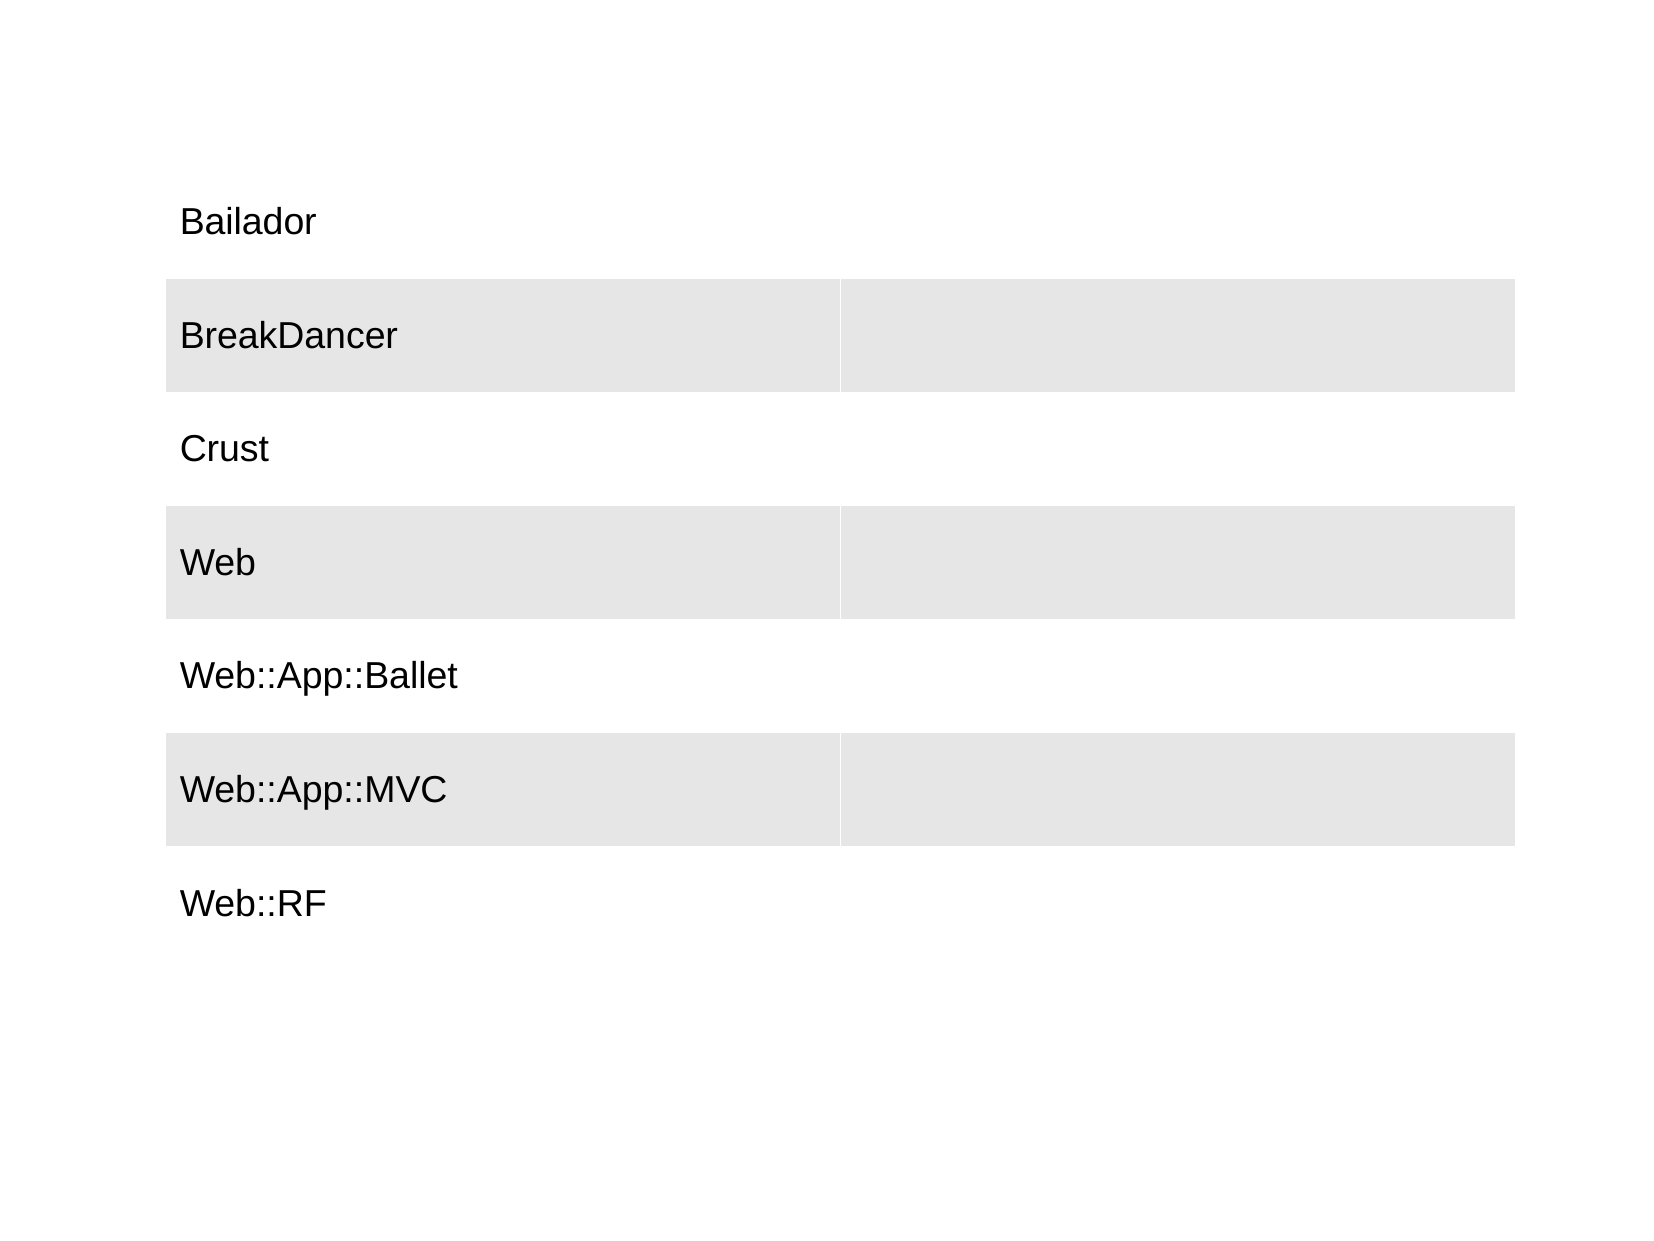

| Bailador | |
| --- | --- |
| BreakDancer | |
| Crust | |
| Web | |
| Web::App::Ballet | |
| Web::App::MVC | |
| Web::RF | |